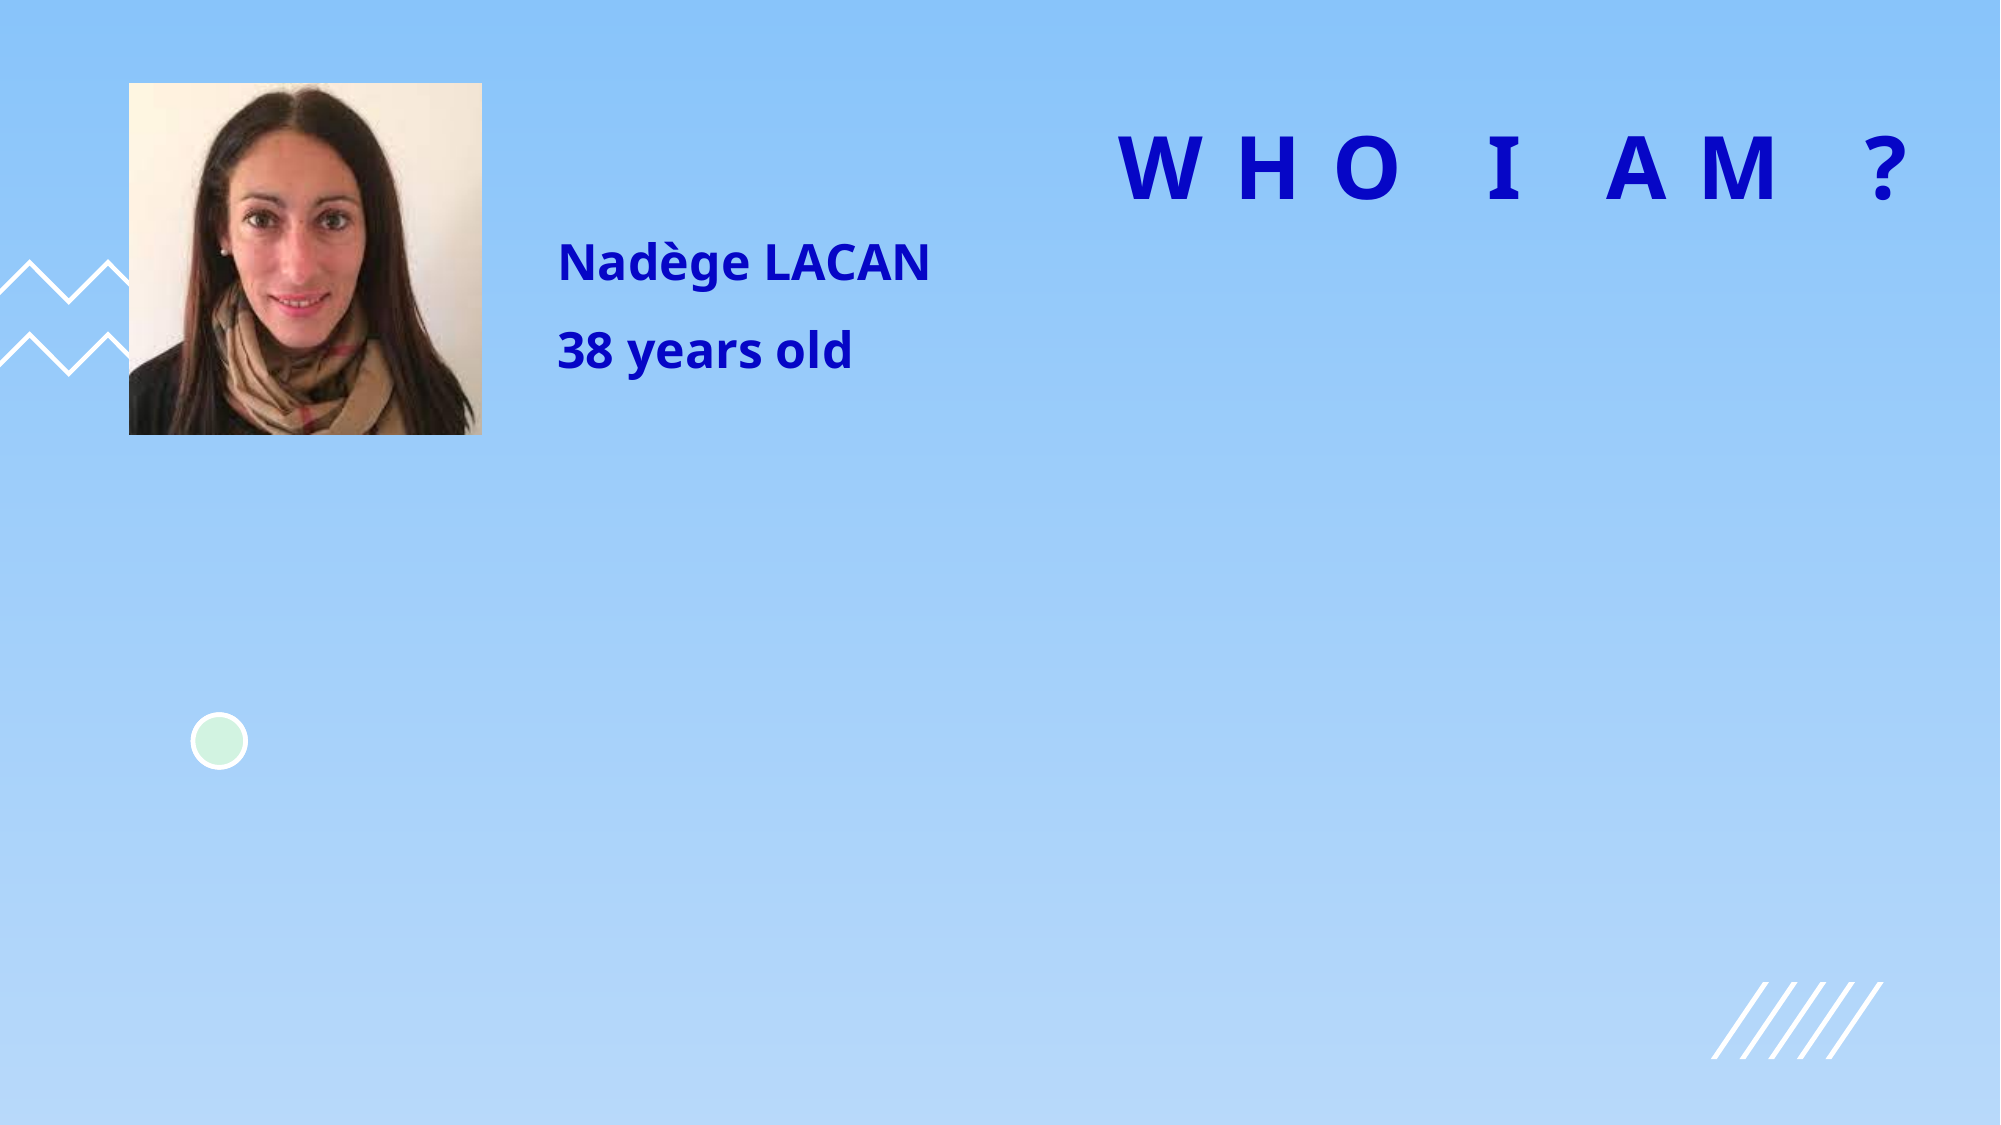

Nadège LACAN
# WHO I AM ?
38 years old